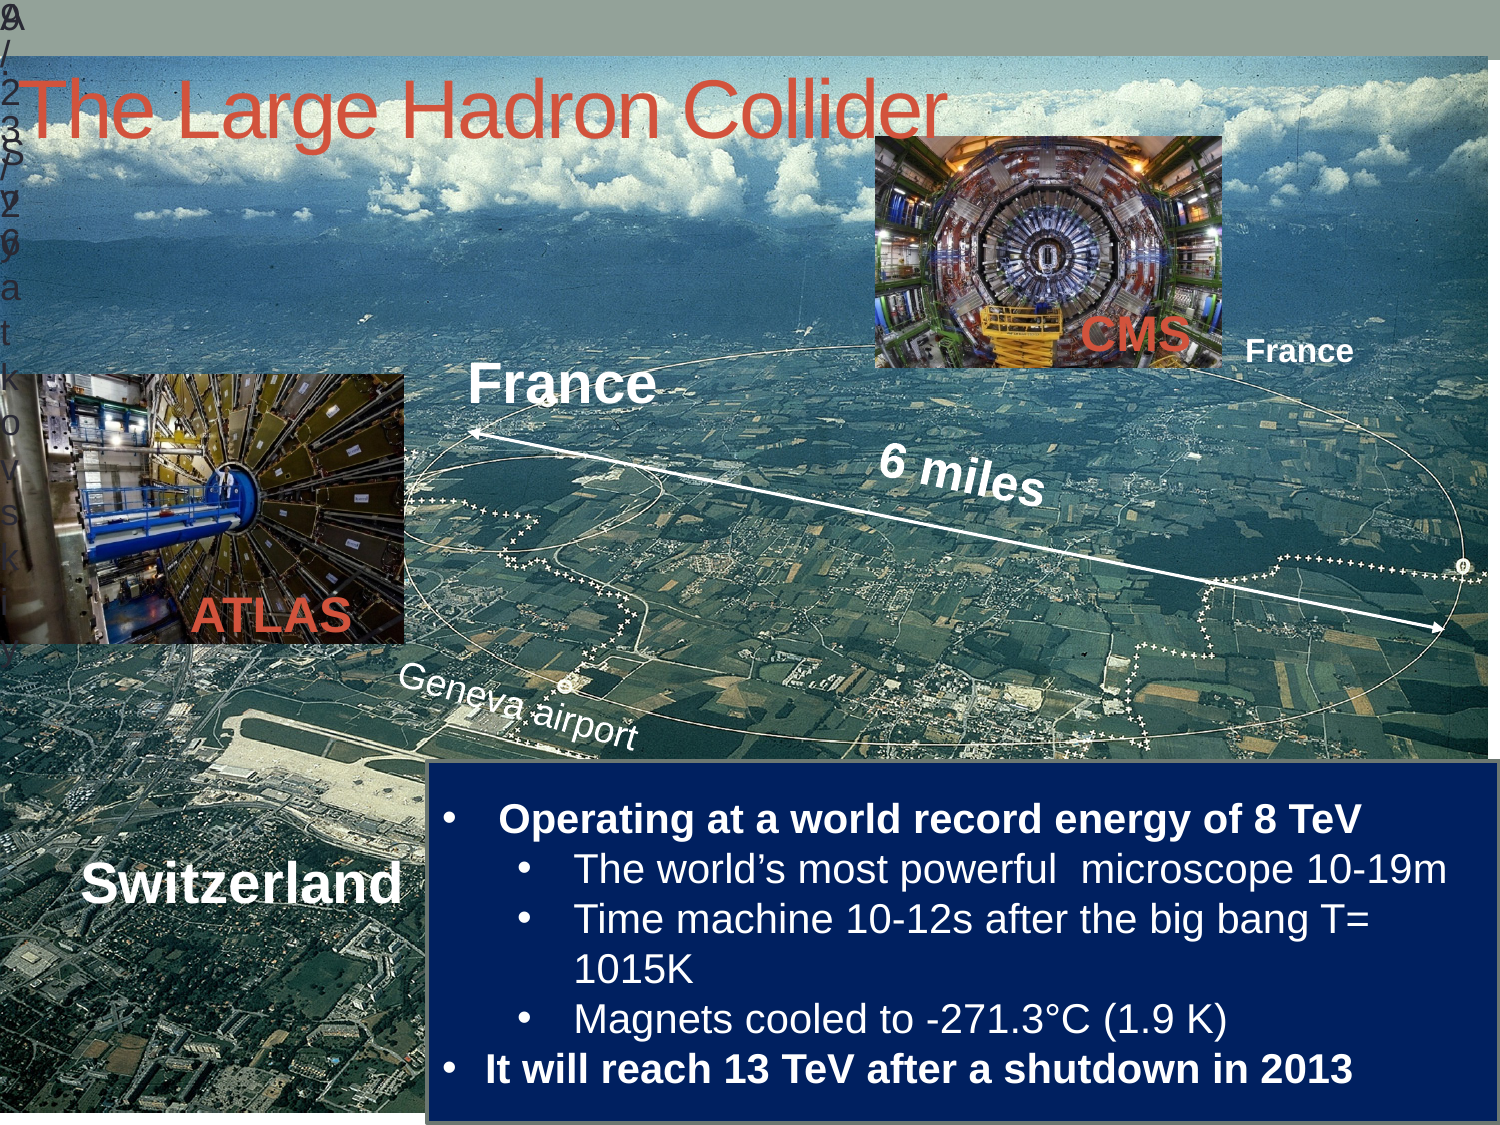

A. Svyatkovskiy
# The Large Hadron Collider
France
6 miles
Geneva airport
CMS
France
ATLAS
Operating at a world record energy of 8 TeV
The world’s most powerful microscope 10-19m
Time machine 10-12s after the big bang T= 1015K
Magnets cooled to -271.3°C (1.9 K)
It will reach 13 TeV after a shutdown in 2013
Switzerland